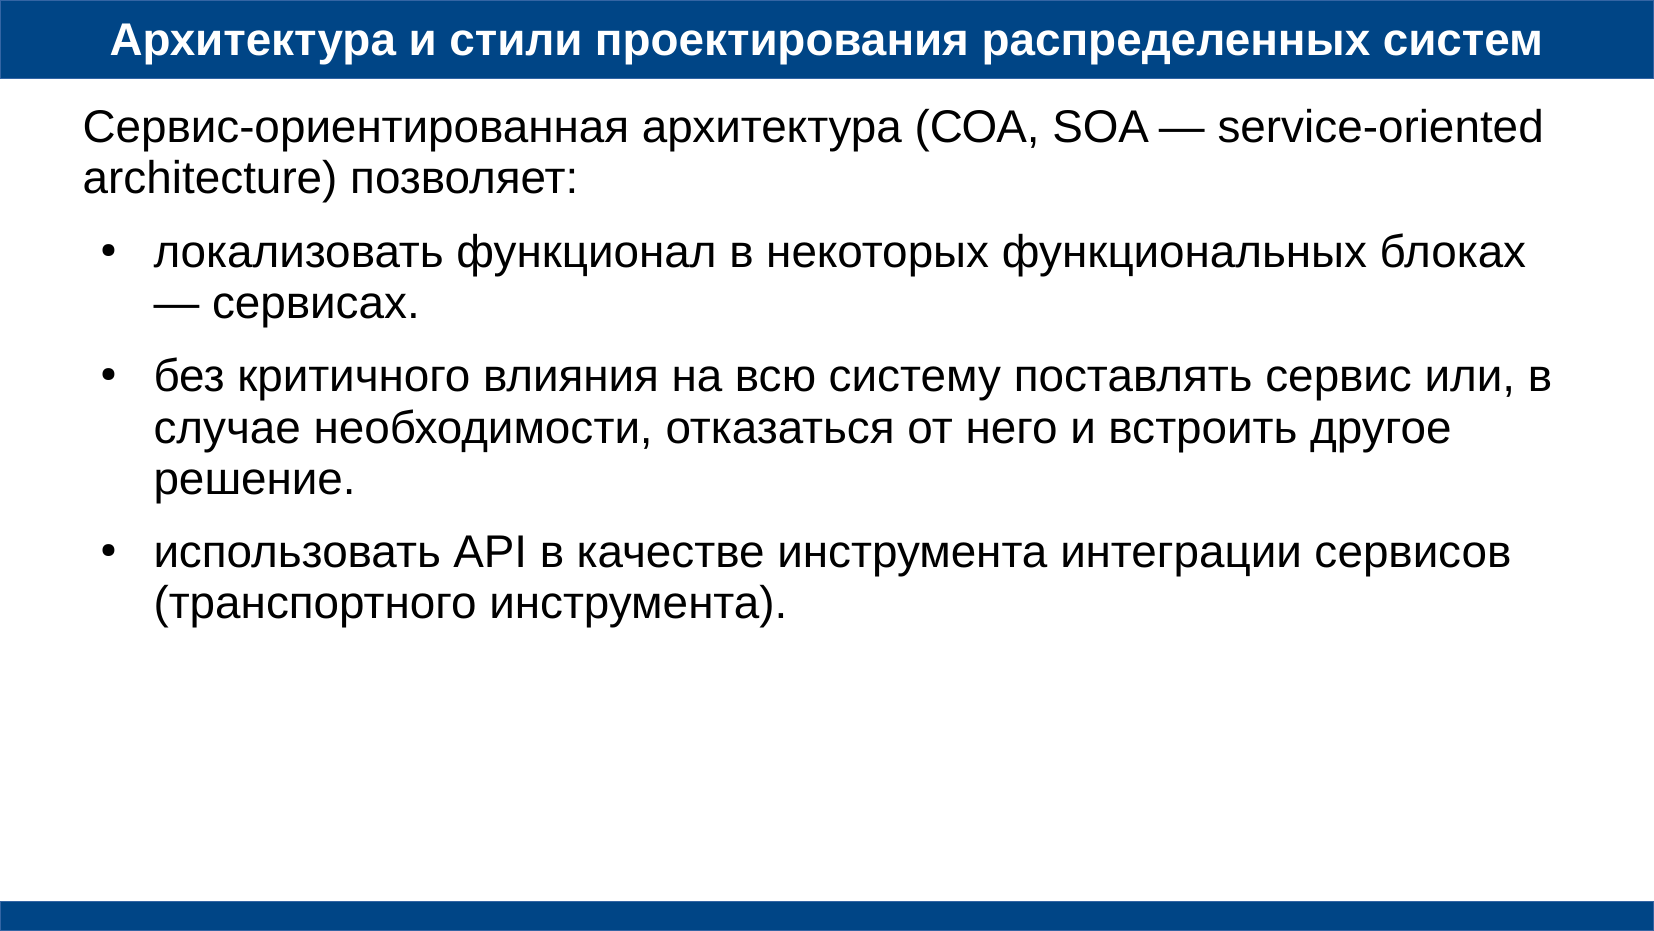

# Архитектура и стили проектирования распределенных систем
Сервис-ориентированная архитектура (СОА, SOA — service-oriented architecture) позволяет:
локализовать функционал в некоторых функциональных блоках — сервисах.
без критичного влияния на всю систему поставлять сервис или, в случае необходимости, отказаться от него и встроить другое решение.
использовать API в качестве инструмента интеграции сервисов (транспортного инструмента).